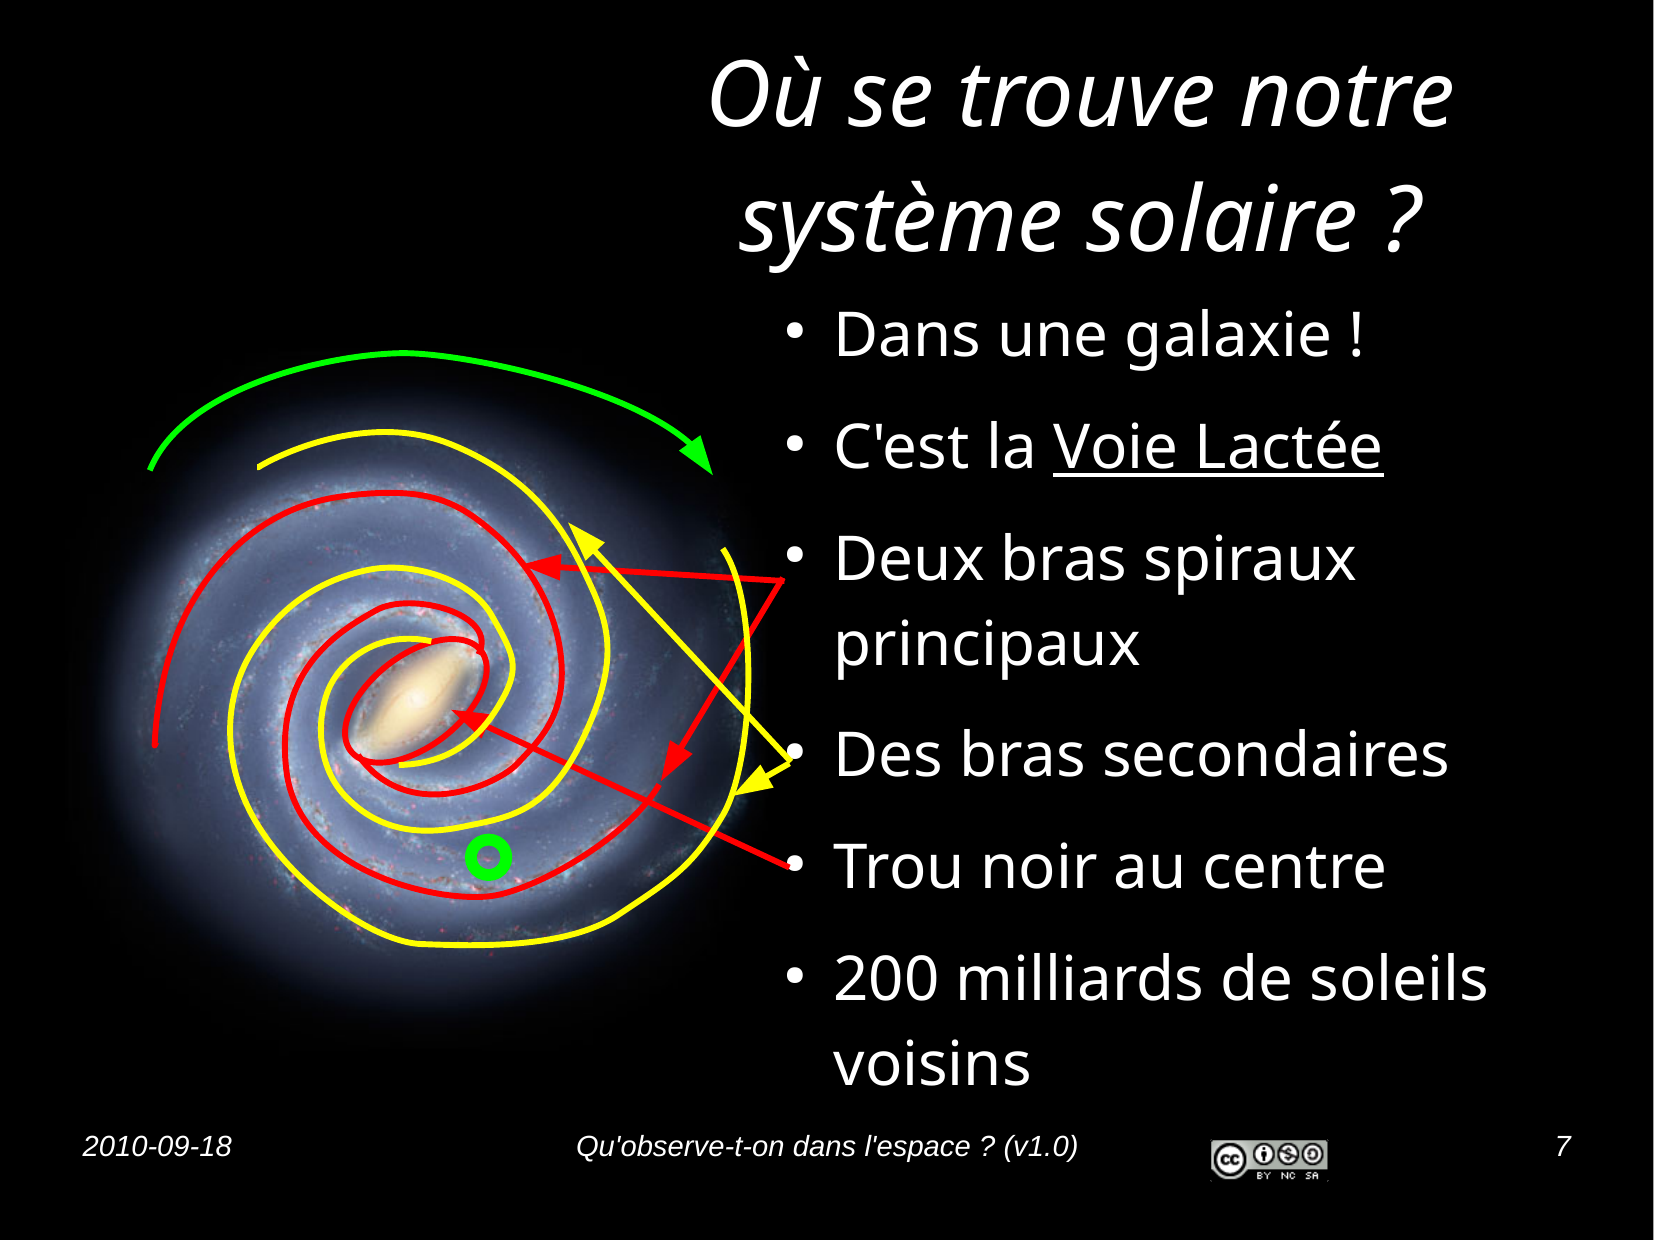

# Où se trouve notre système solaire ?
Dans une galaxie !
C'est la Voie Lactée
Deux bras spiraux principaux
Des bras secondaires
Trou noir au centre
200 milliards de soleils voisins
2010-09-18
Qu'observe-t-on dans l'espace ? (v1.0)
7